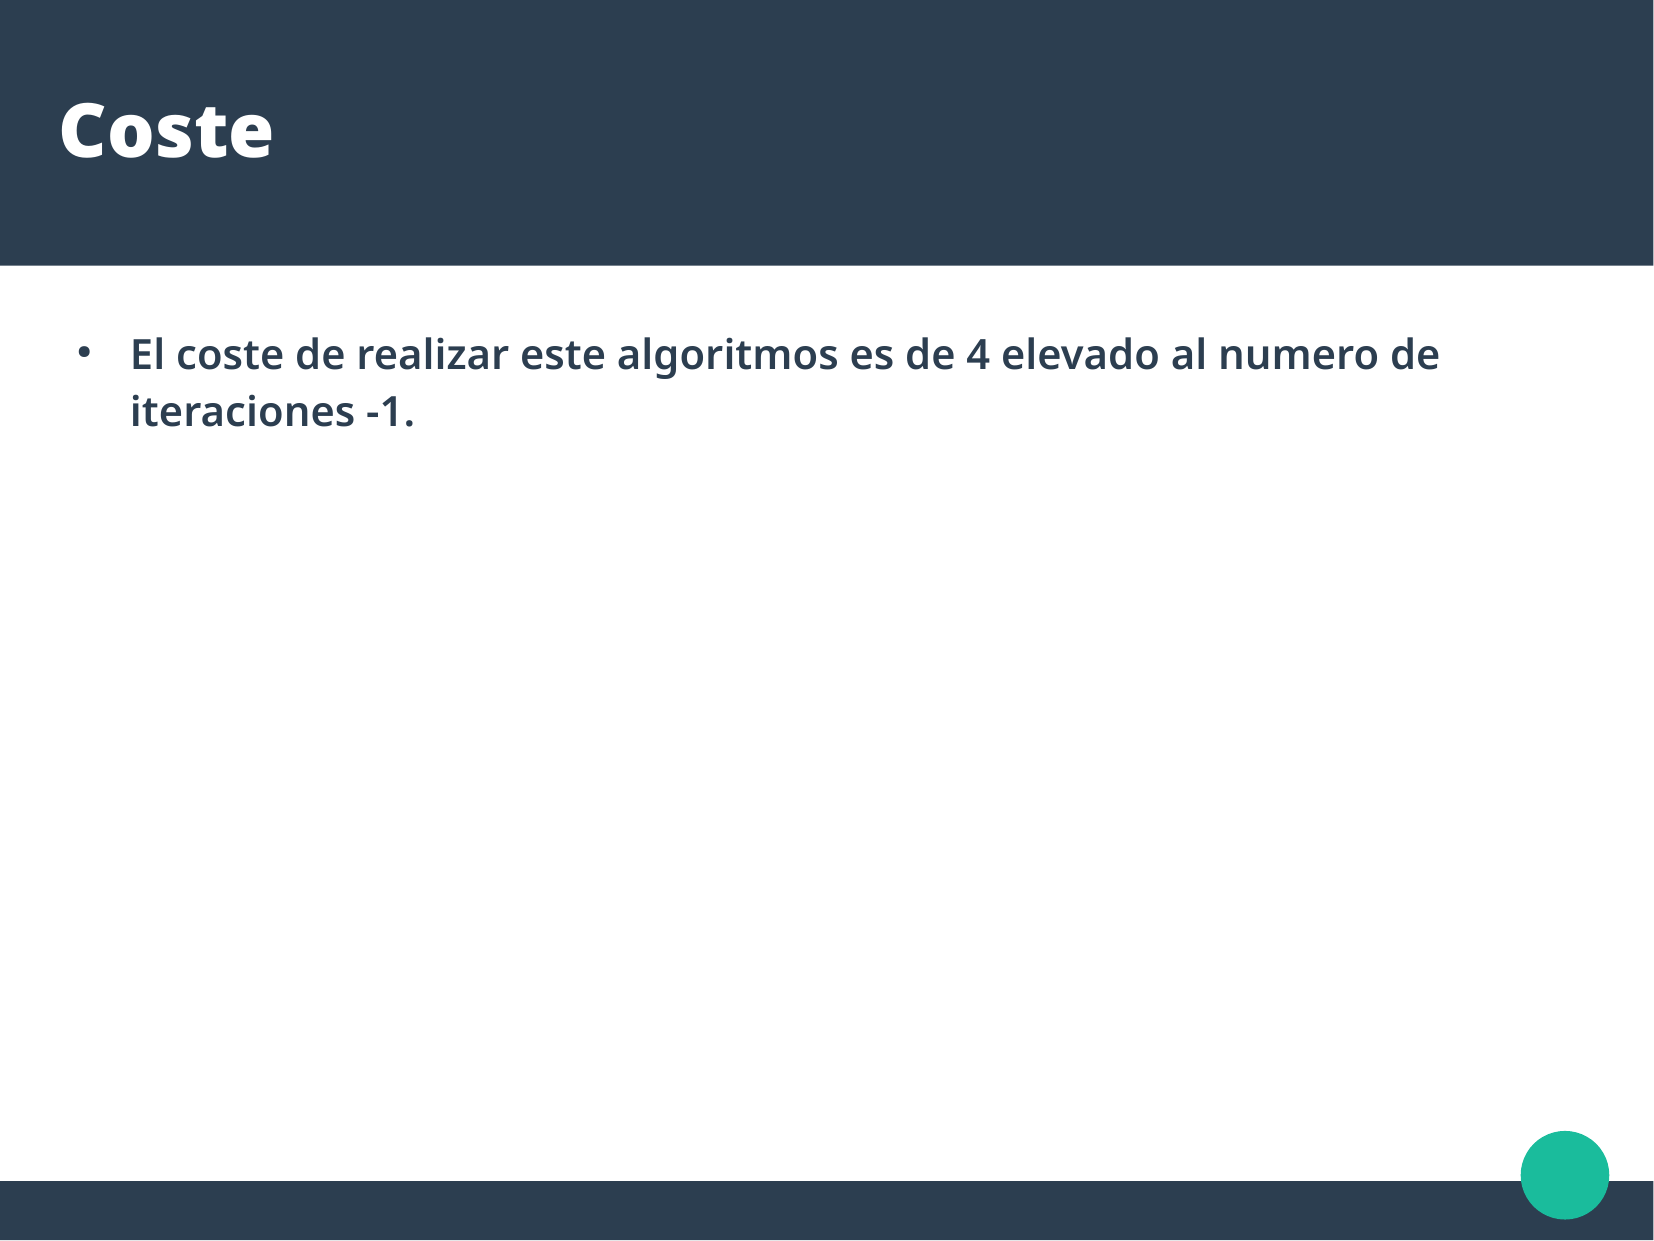

# Coste
El coste de realizar este algoritmos es de 4 elevado al numero de iteraciones -1.